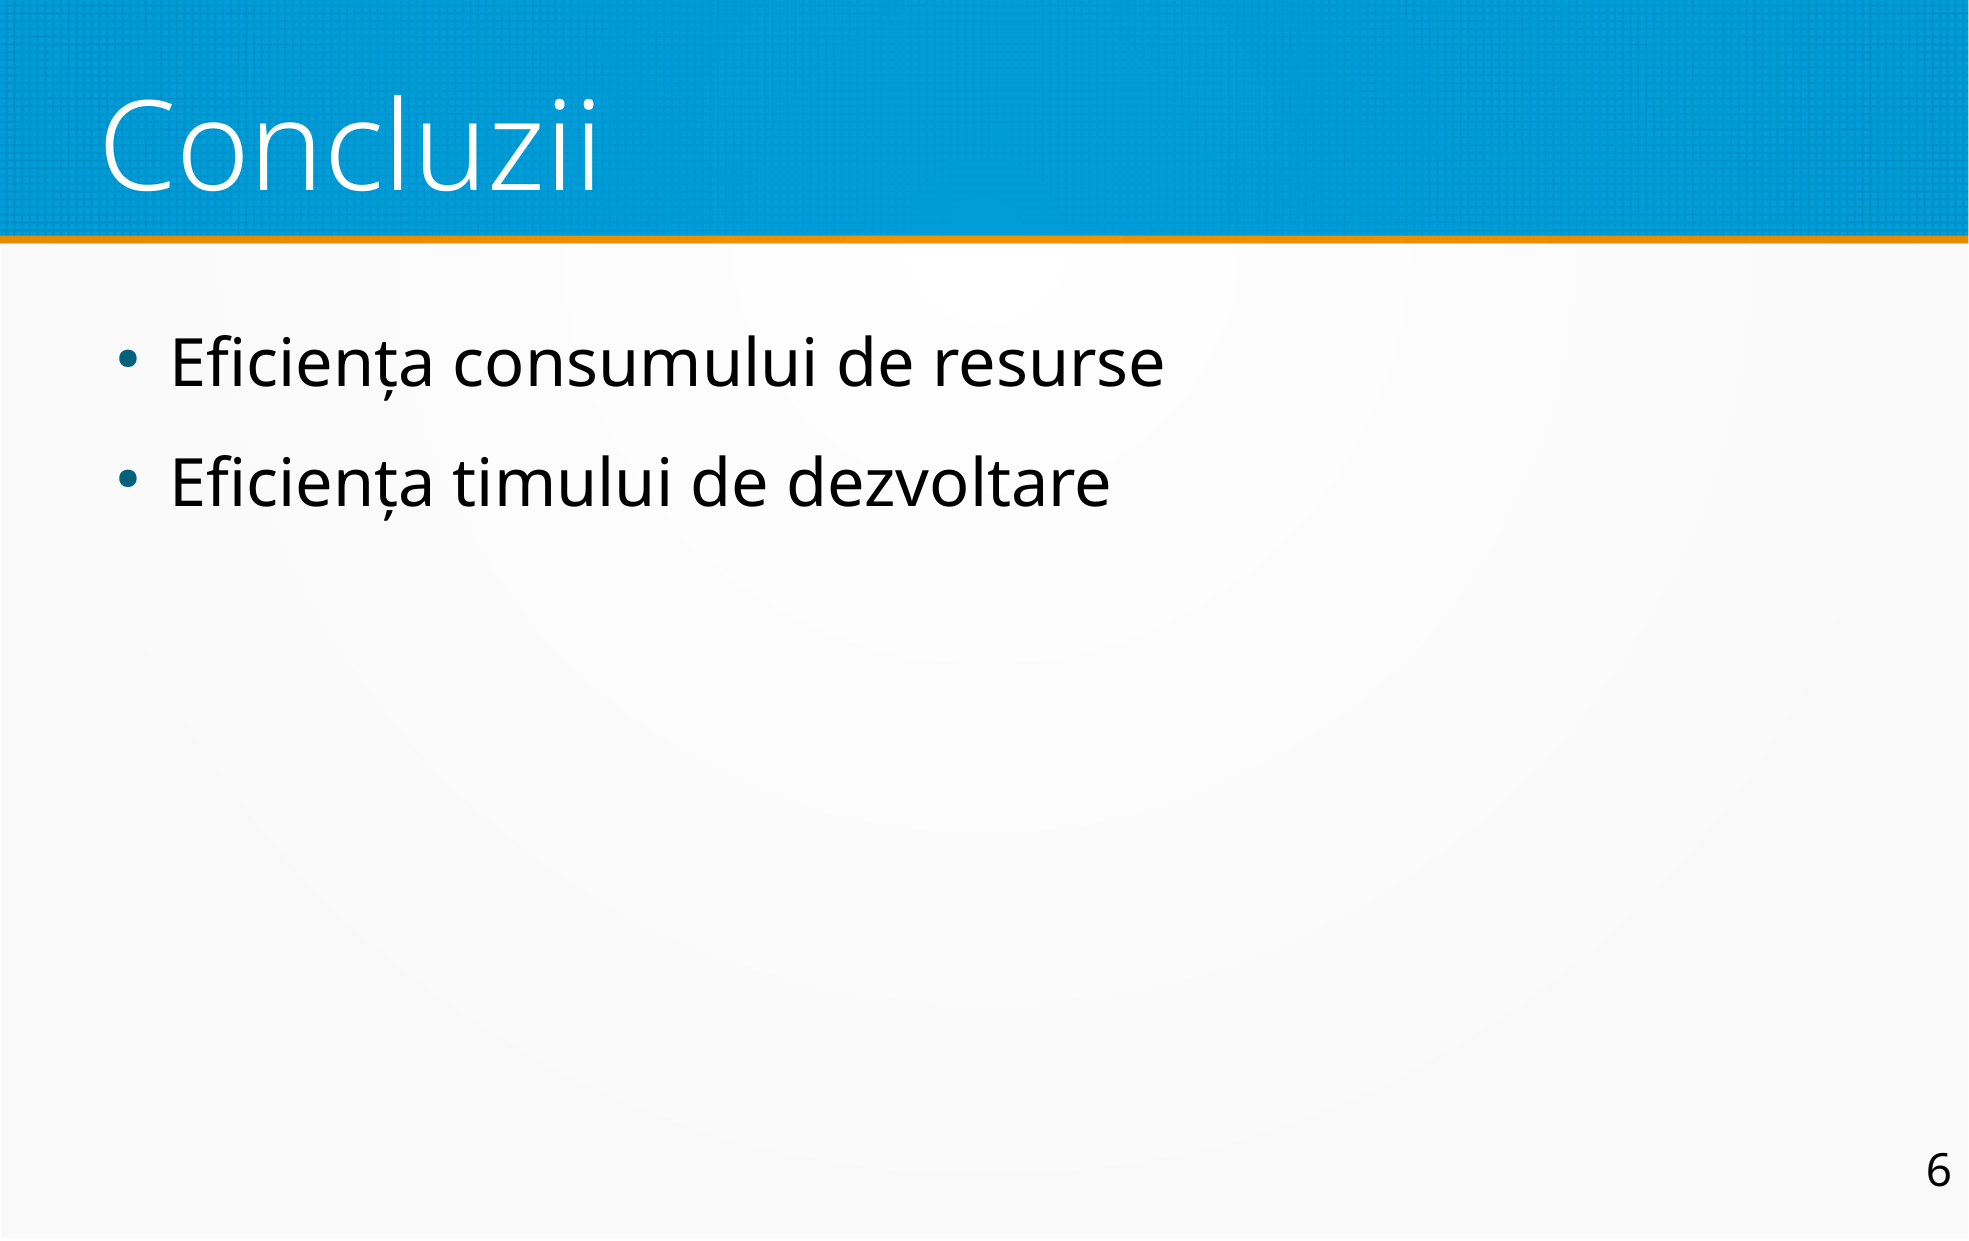

# Concluzii
Eficiența consumului de resurse
Eficiența timului de dezvoltare
6.